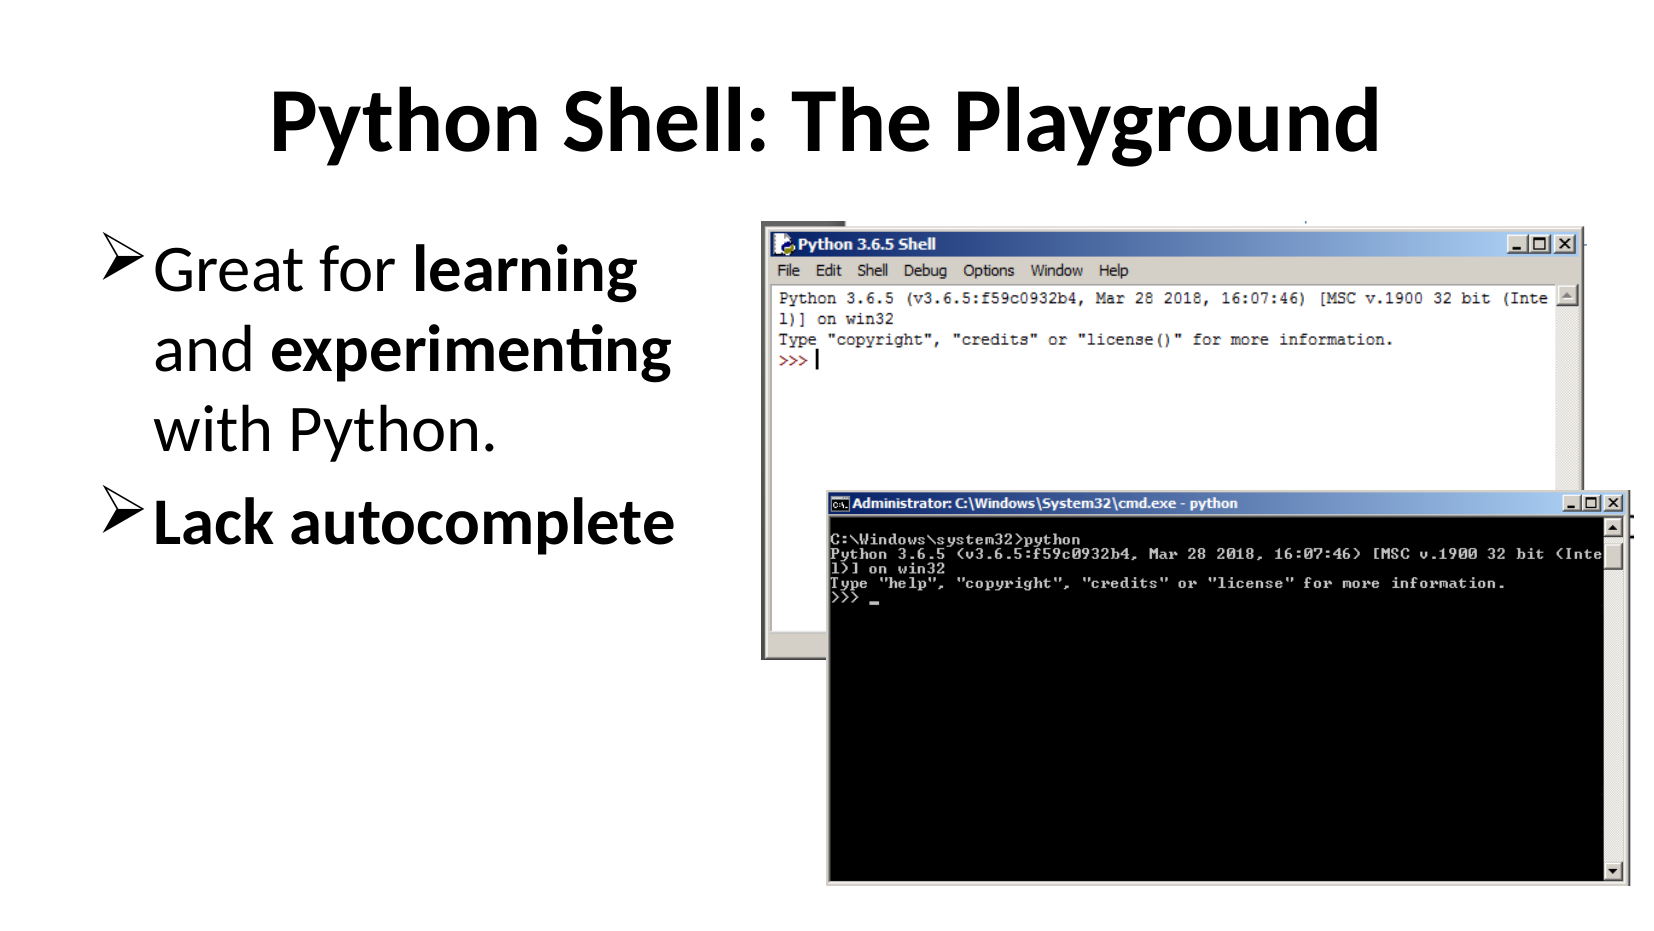

Python Shell: The Playground
Great for learning and experimenting with Python.
Lack autocomplete